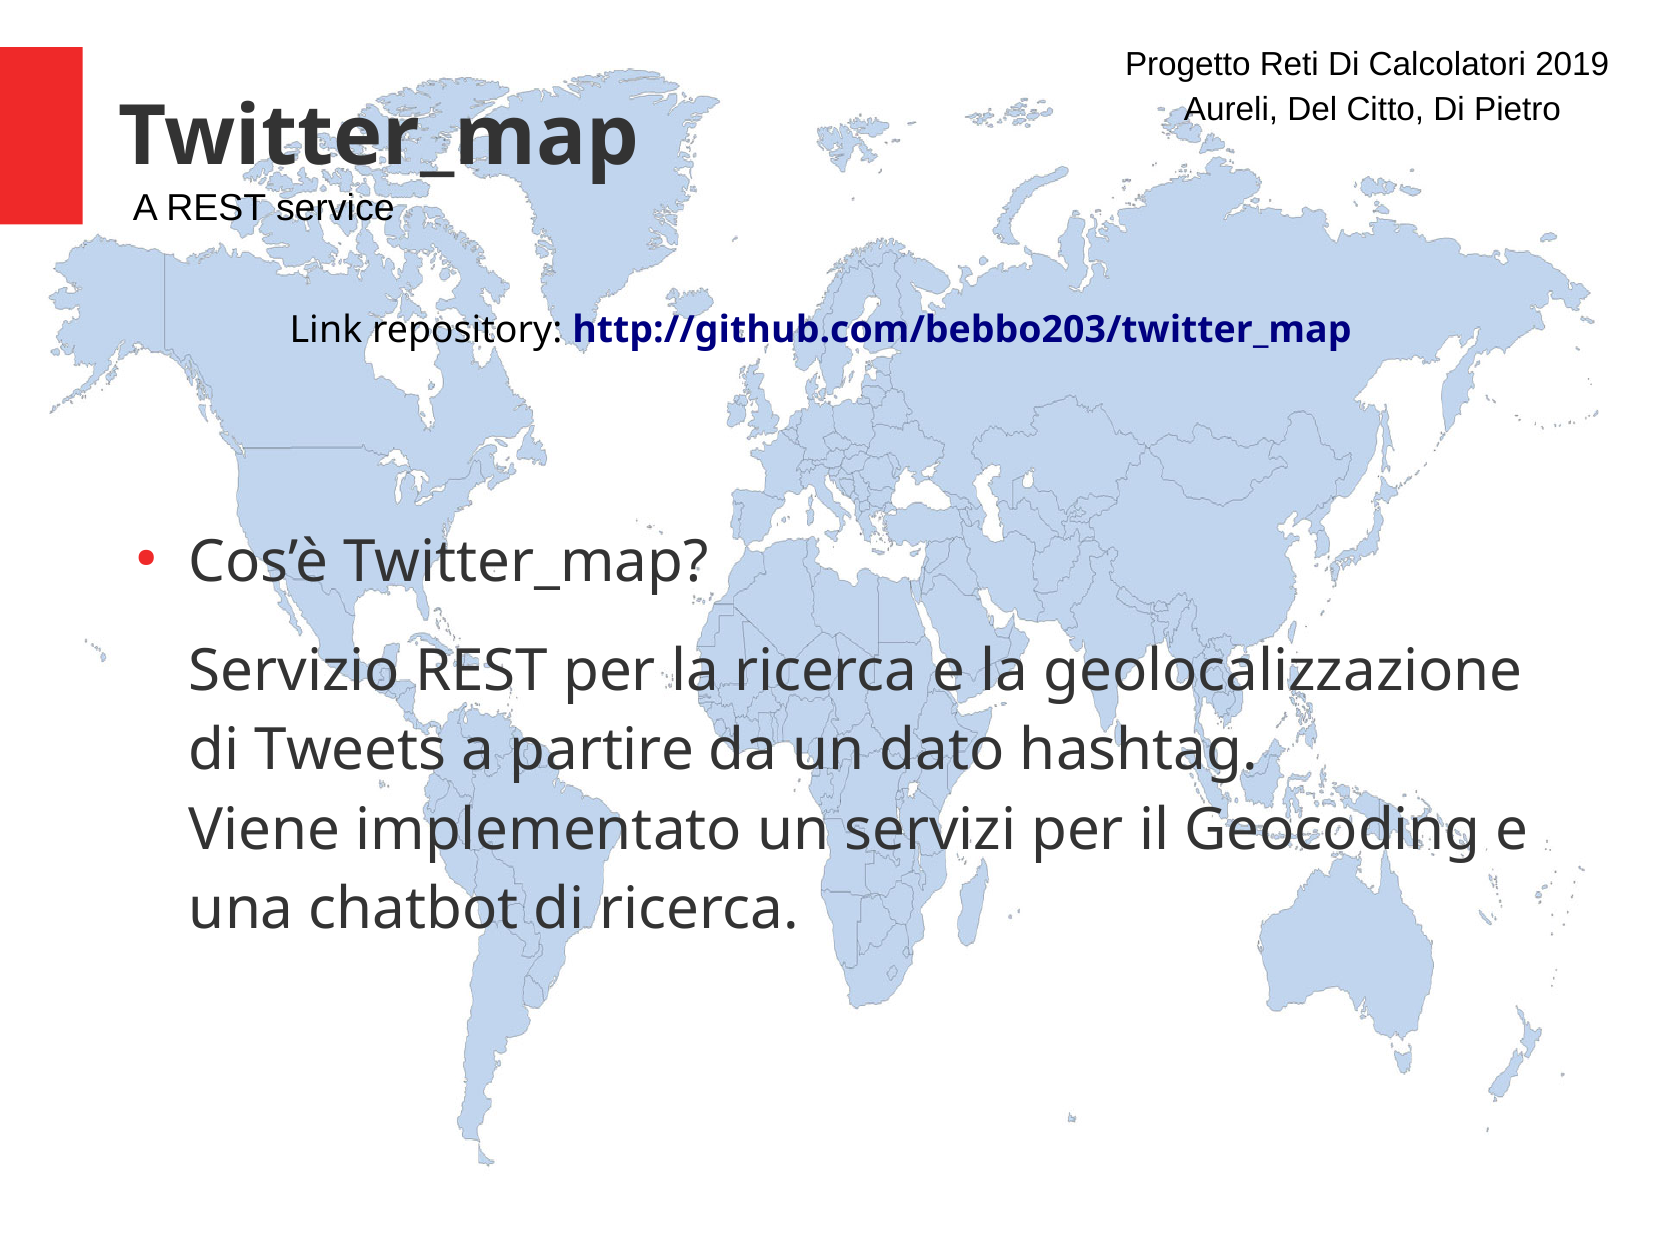

# Twitter_map
Progetto Reti Di Calcolatori 2019
Aureli, Del Citto, Di Pietro
A REST service
Link repository: http://github.com/bebbo203/twitter_map
Cos’è Twitter_map?
Servizio REST per la ricerca e la geolocalizzazione di Tweets a partire da un dato hashtag.
Viene implementato un servizi per il Geocoding e una chatbot di ricerca.